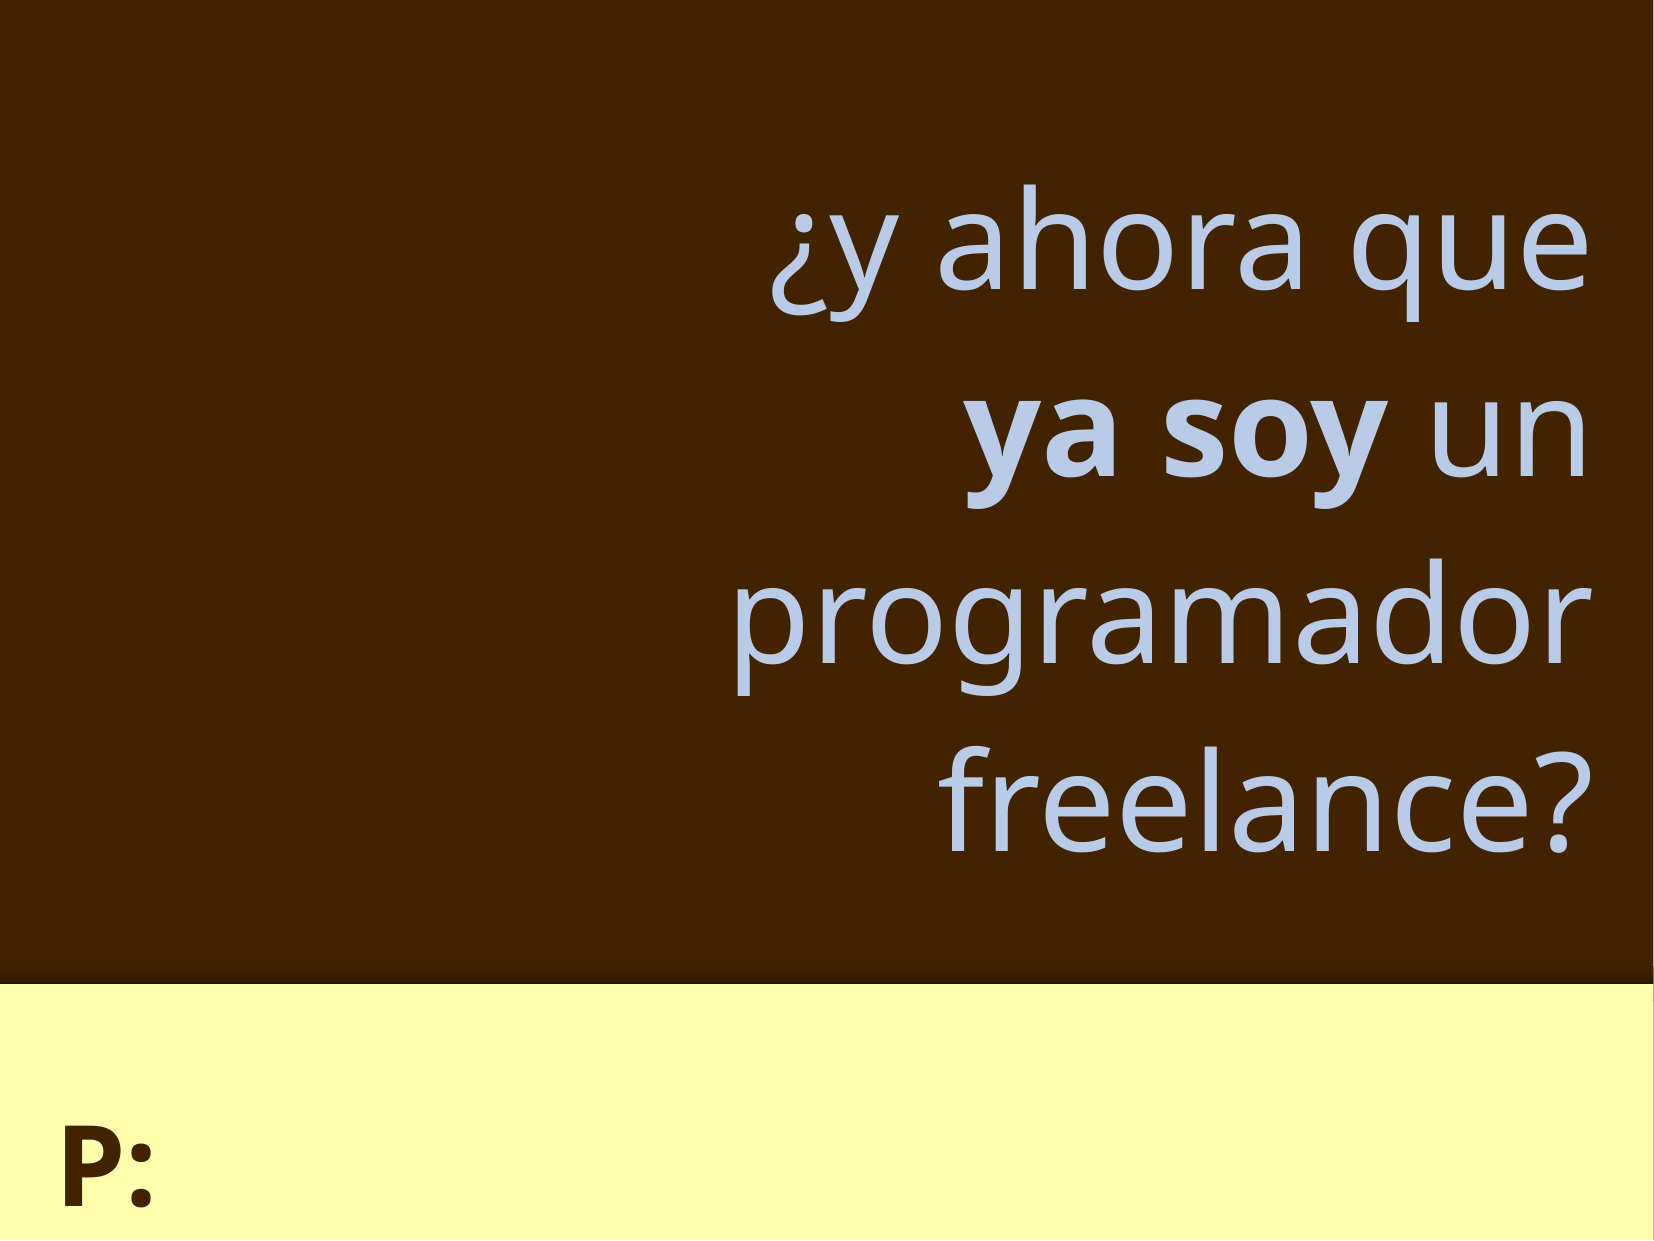

# ¿y ahora que ya soy un programador freelance?
 P: